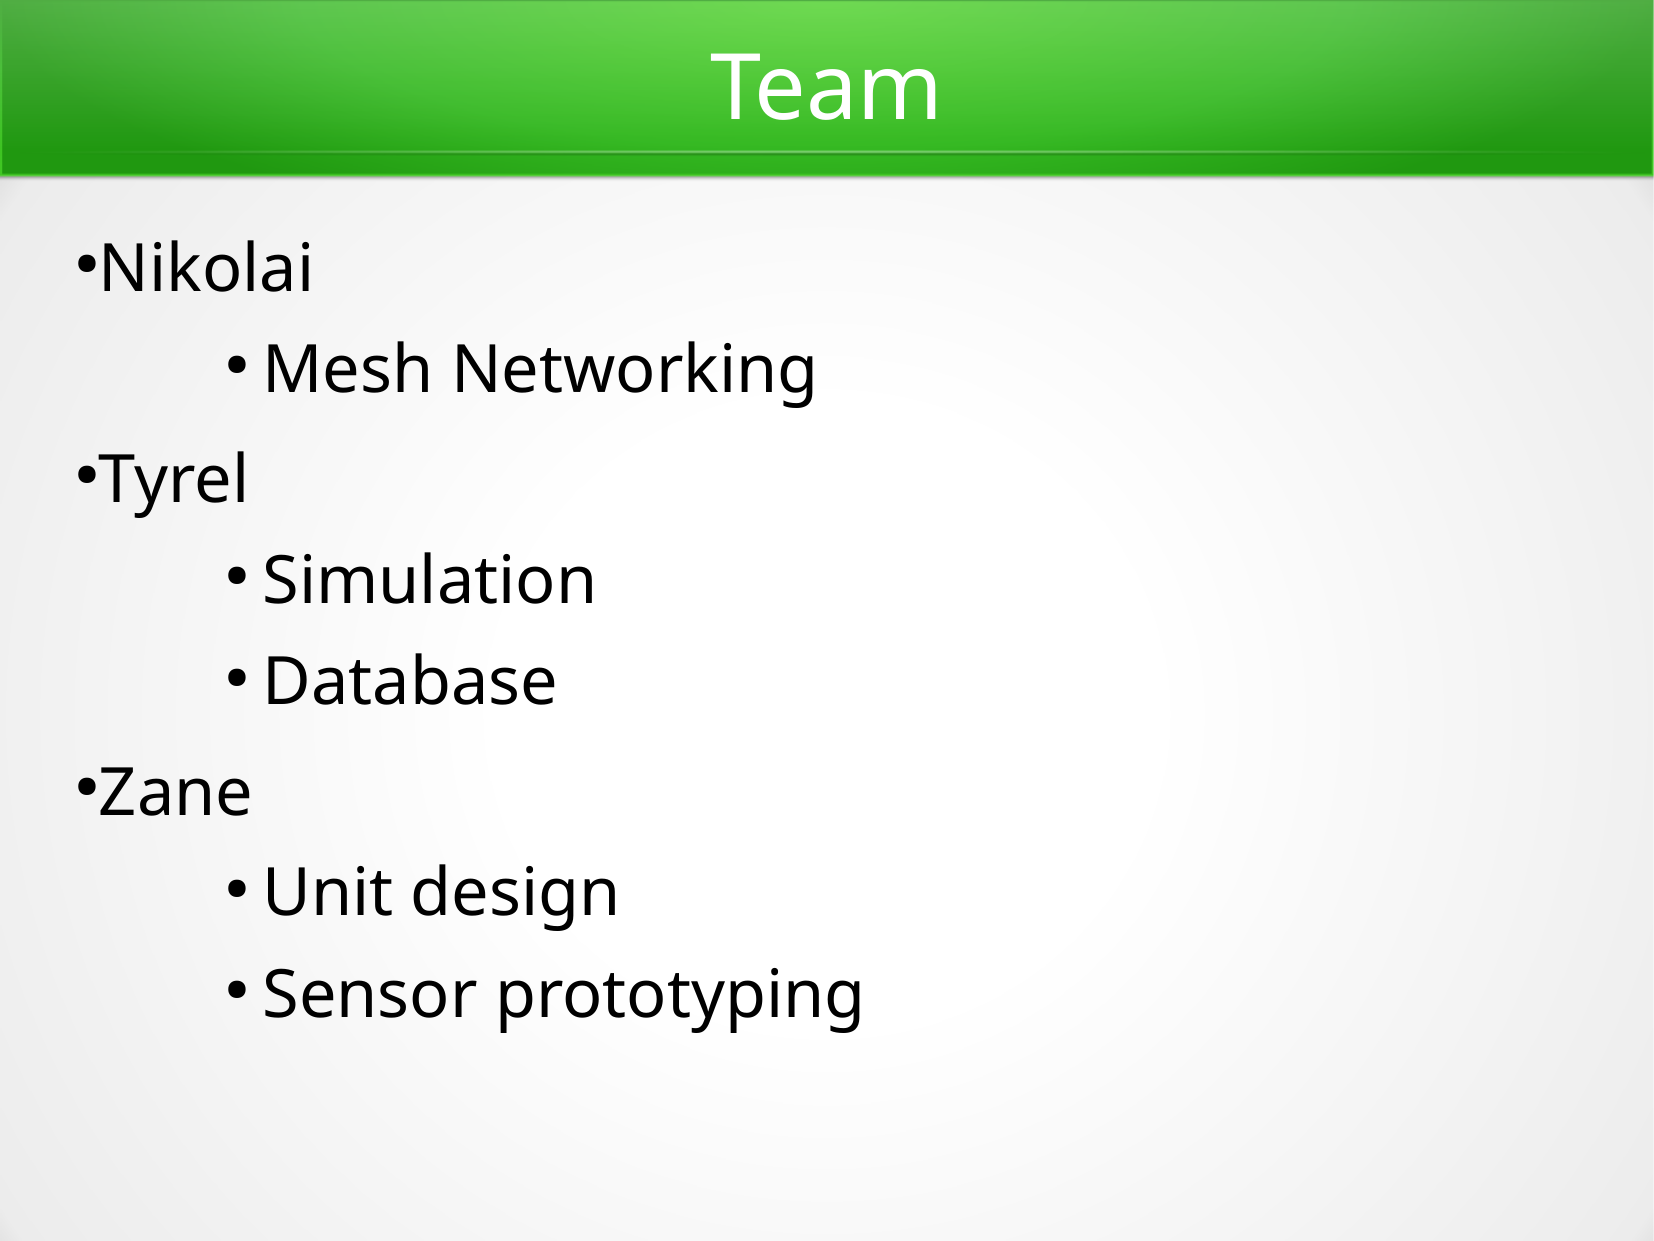

# Team
Nikolai
Mesh Networking
Tyrel
Simulation
Database
Zane
Unit design
Sensor prototyping